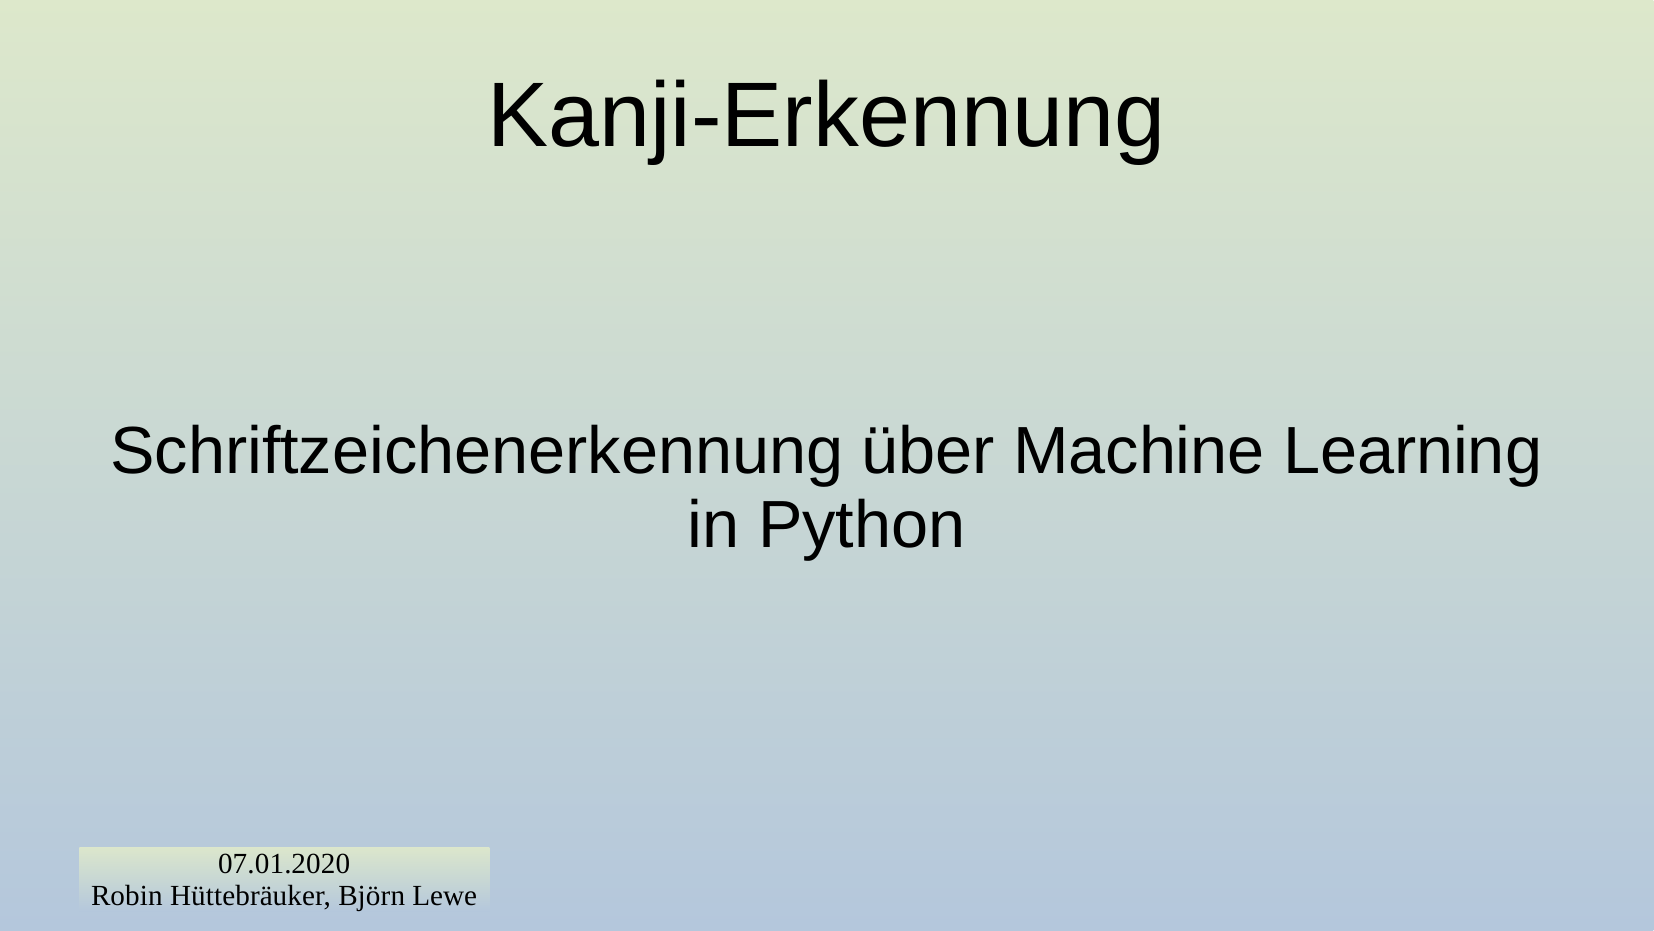

# Kanji-Erkennung
Schriftzeichenerkennung über Machine Learning in Python